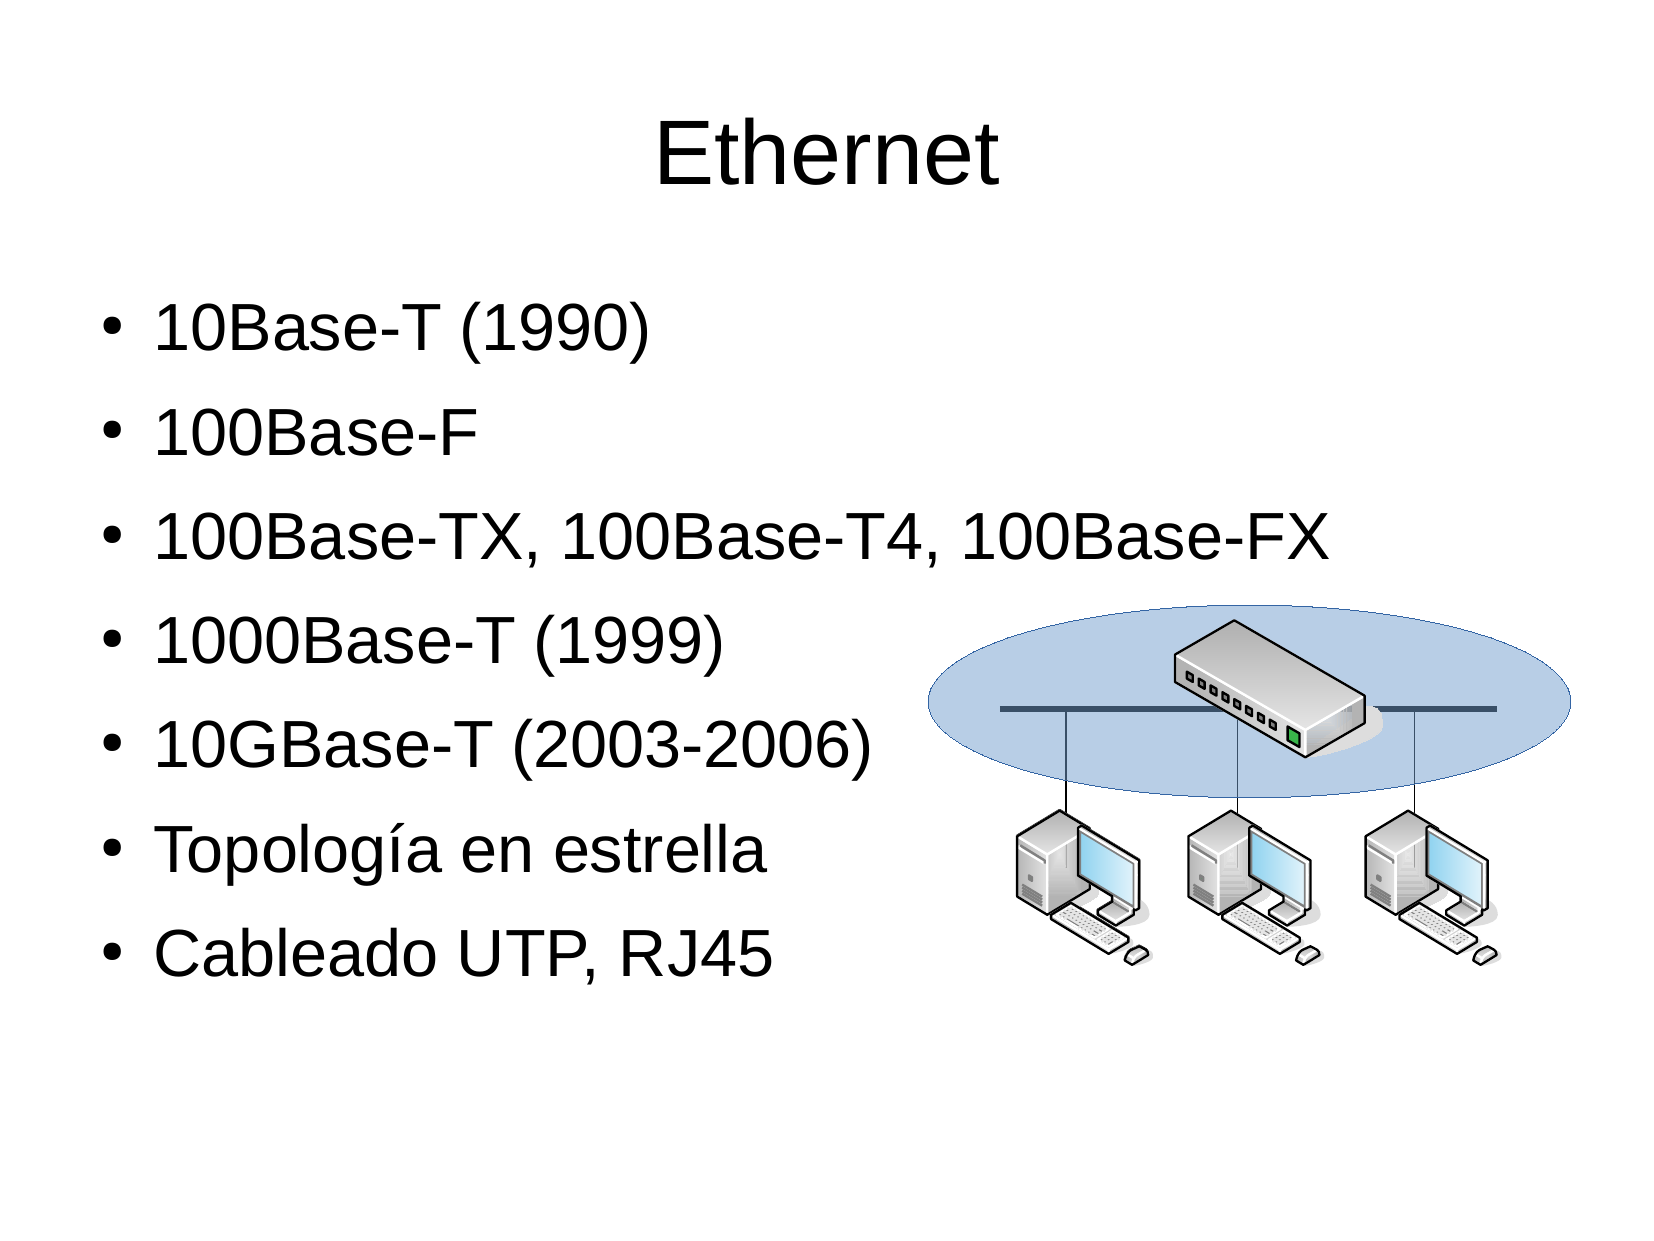

# Ethernet
10Base-T (1990)
100Base-F
100Base-TX, 100Base-T4, 100Base-FX
1000Base-T (1999)
10GBase-T (2003-2006)
Topología en estrella
Cableado UTP, RJ45